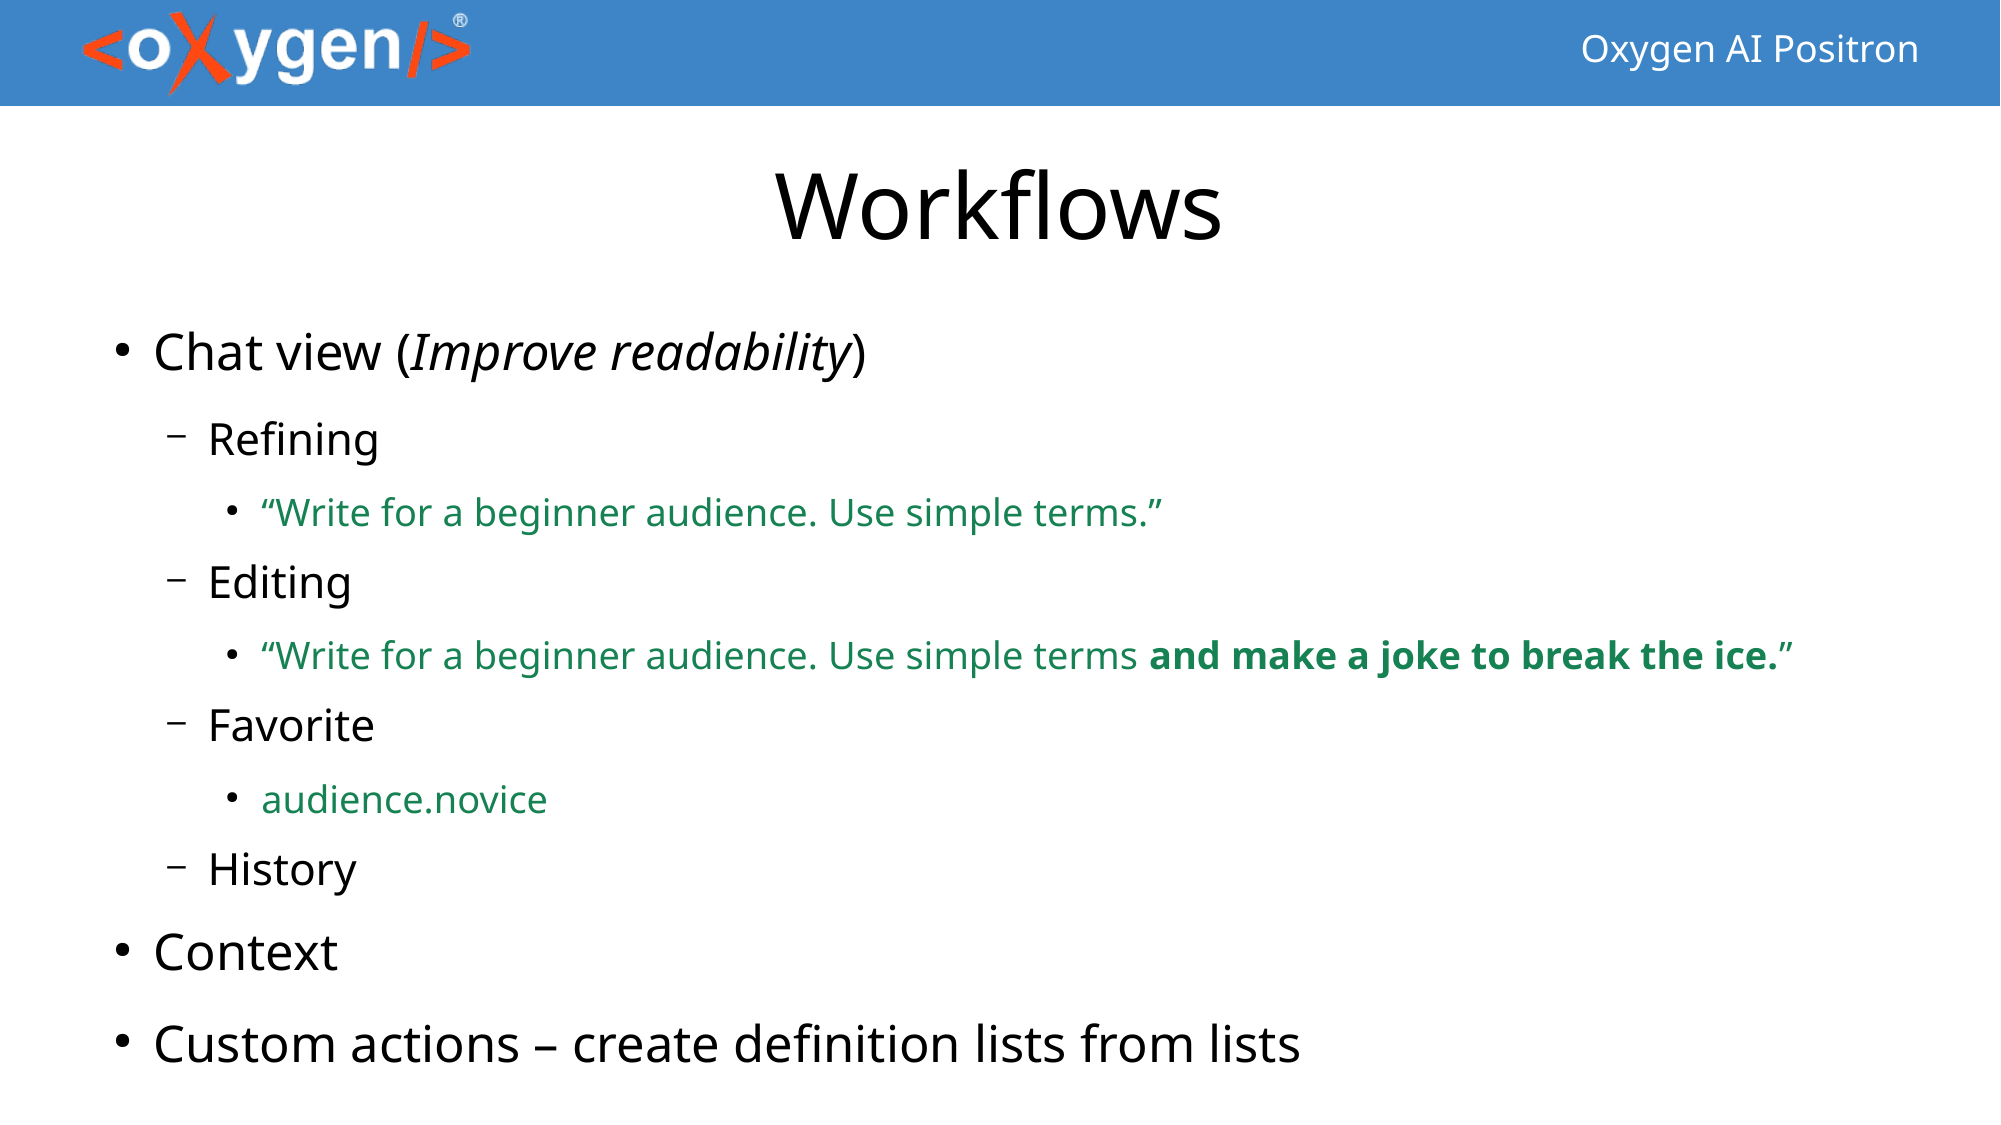

# Workflows
Chat view (Improve readability)
Refining
“Write for a beginner audience. Use simple terms.”
Editing
“Write for a beginner audience. Use simple terms and make a joke to break the ice.”
Favorite
audience.novice
History
Context
Custom actions – create definition lists from lists